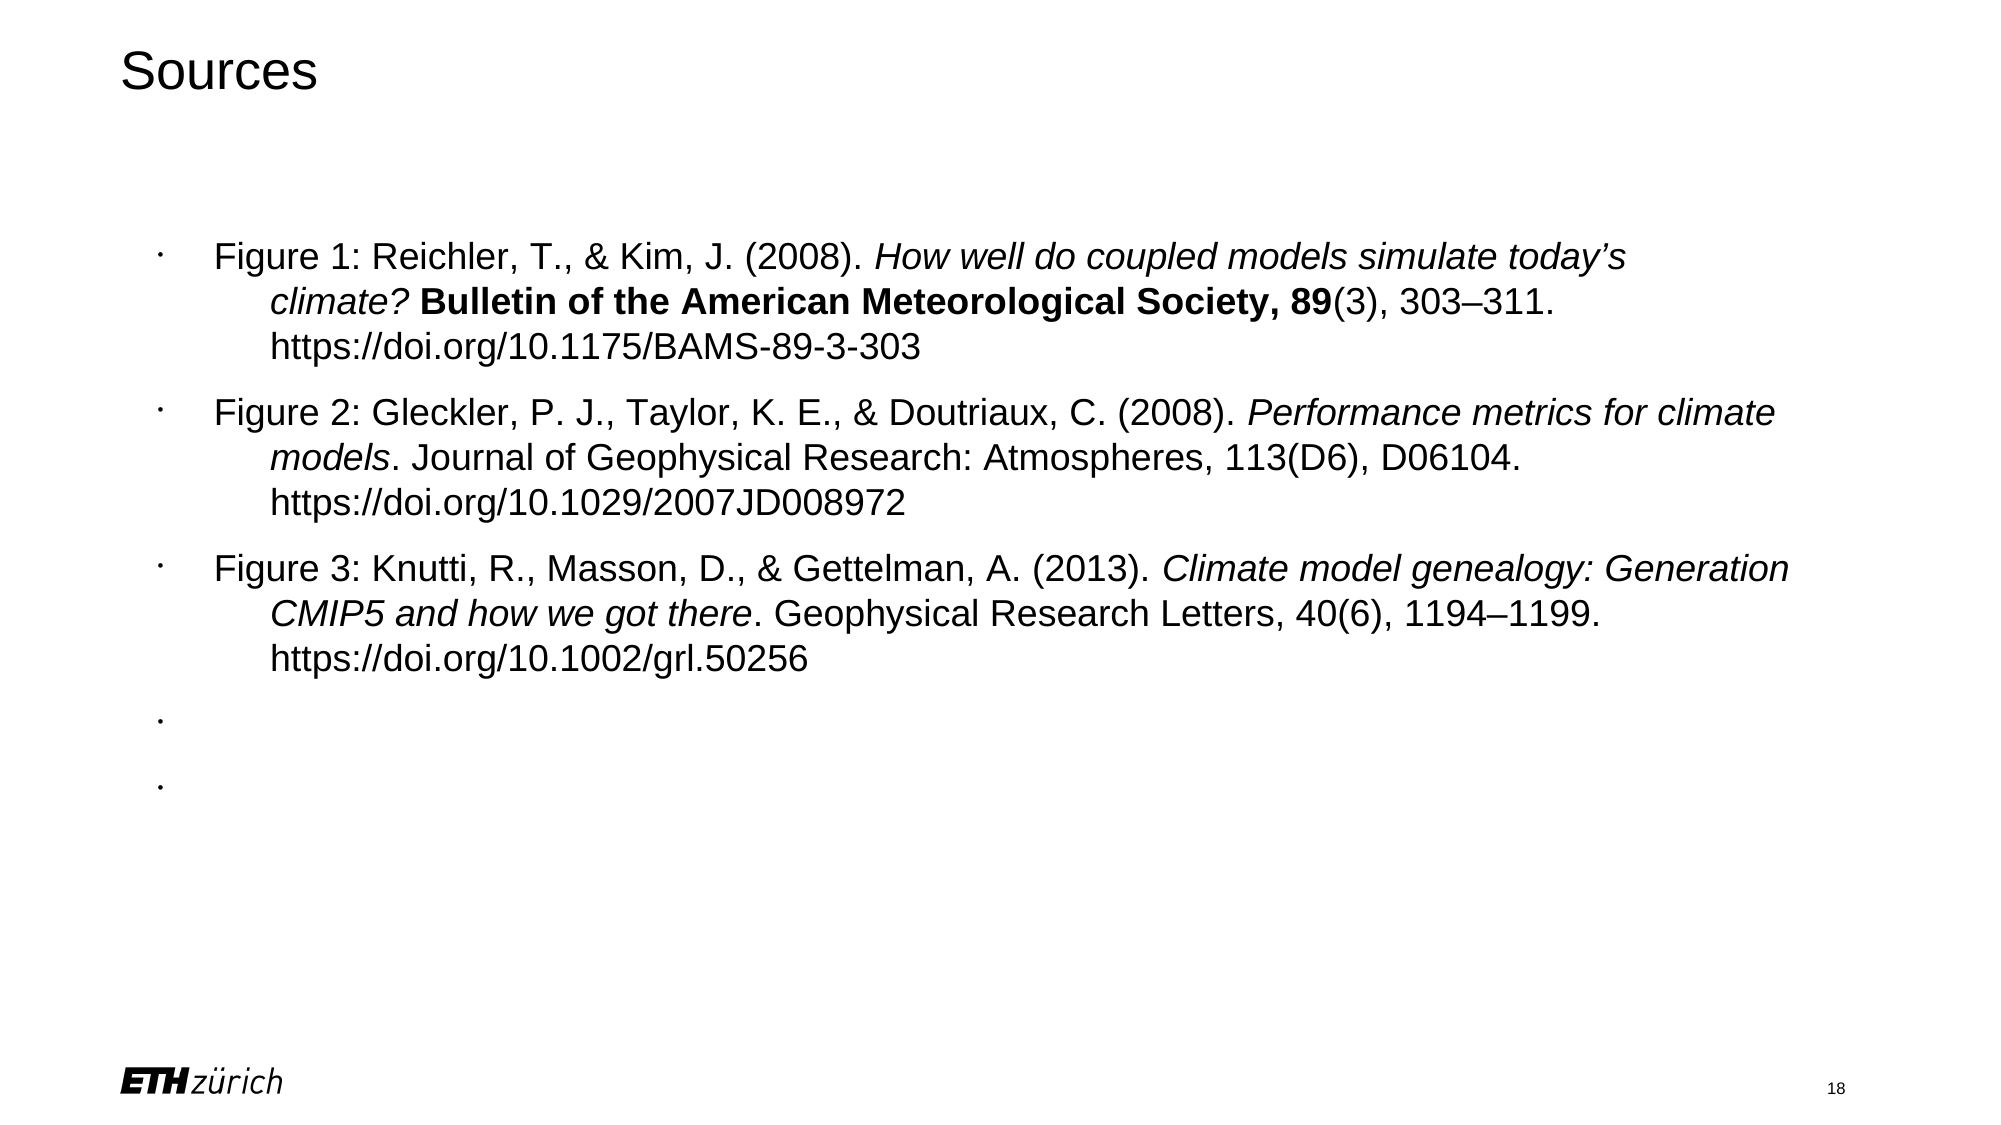

# Sources
Figure 1: Reichler, T., & Kim, J. (2008). How well do coupled models simulate today’s climate? Bulletin of the American Meteorological Society, 89(3), 303–311. https://doi.org/10.1175/BAMS-89-3-303
Figure 2: Gleckler, P. J., Taylor, K. E., & Doutriaux, C. (2008). Performance metrics for climate models. Journal of Geophysical Research: Atmospheres, 113(D6), D06104. https://doi.org/10.1029/2007JD008972
Figure 3: Knutti, R., Masson, D., & Gettelman, A. (2013). Climate model genealogy: Generation CMIP5 and how we got there. Geophysical Research Letters, 40(6), 1194–1199. https://doi.org/10.1002/grl.50256